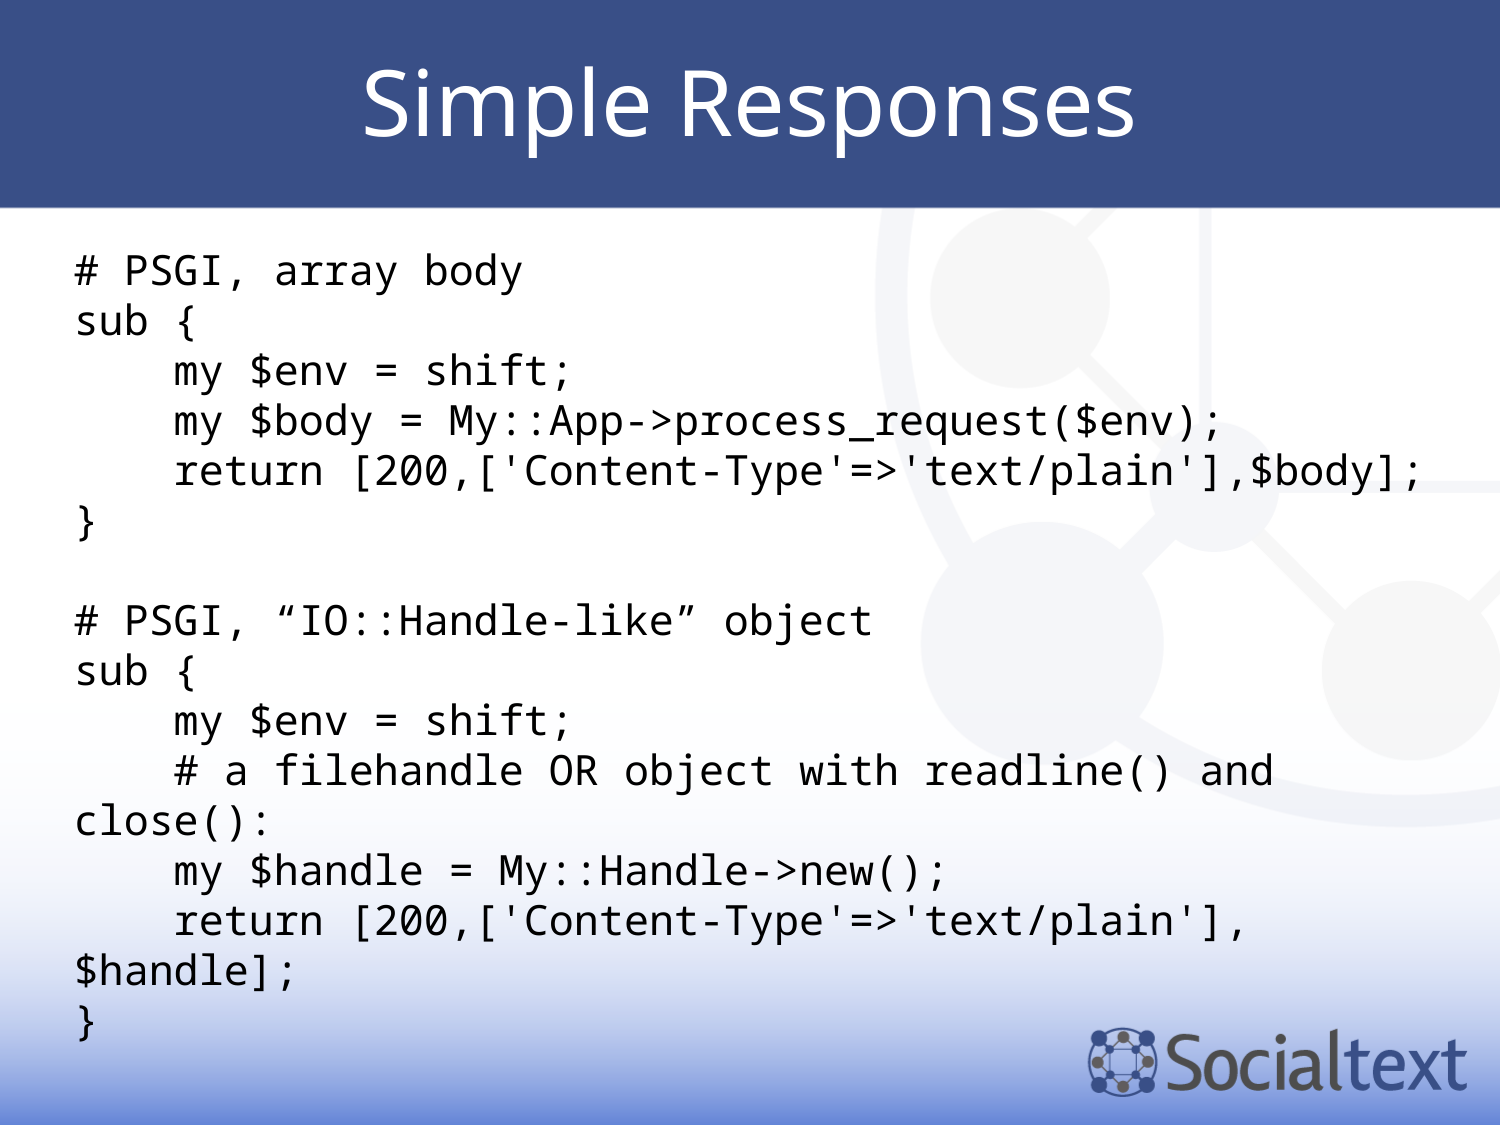

# Simple Responses
# PSGI, array body
sub {
 my $env = shift;
 my $body = My::App->process_request($env);
 return [200,['Content-Type'=>'text/plain'],$body];
}
# PSGI, “IO::Handle-like” object
sub {
 my $env = shift;
 # a filehandle OR object with readline() and close():
 my $handle = My::Handle->new();
 return [200,['Content-Type'=>'text/plain'],$handle];
}